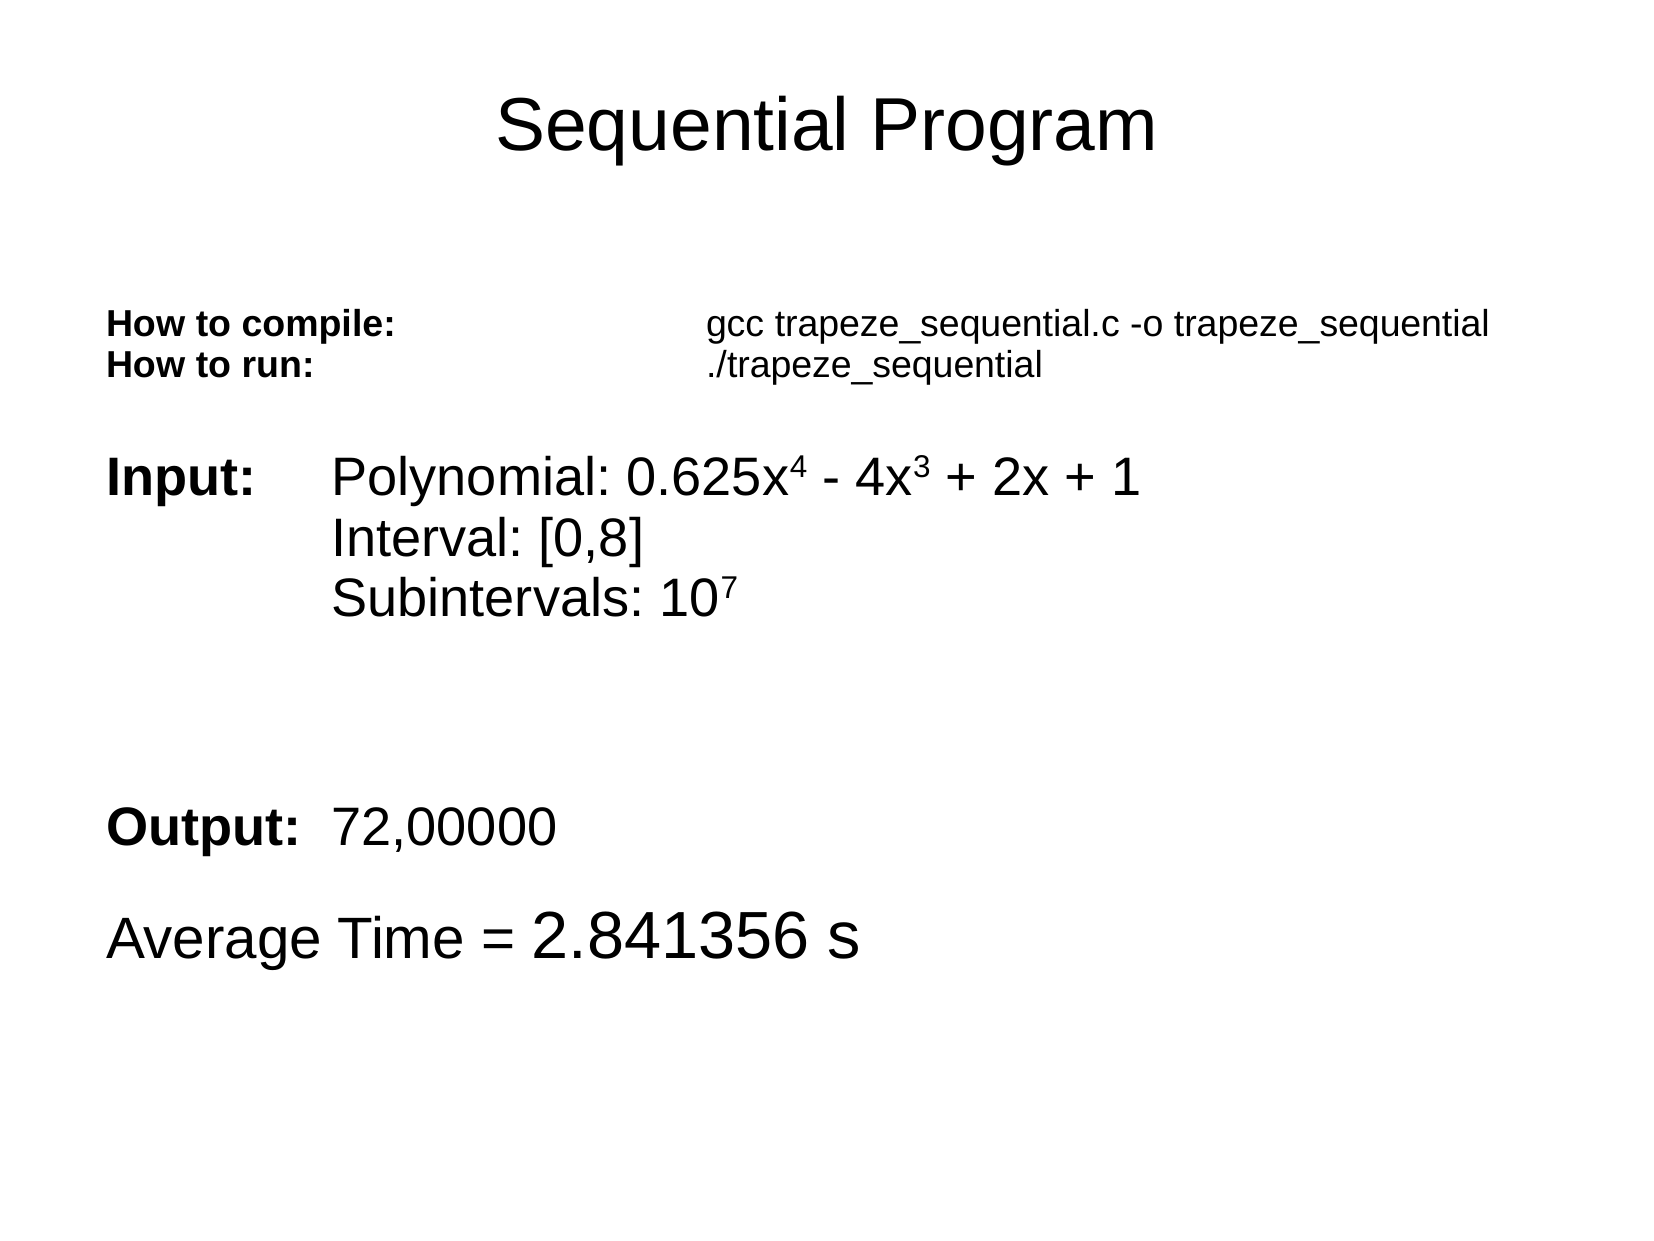

Sequential Program
How to compile: 				gcc trapeze_sequential.c -o trapeze_sequential
How to run:						./trapeze_sequential
Input: 	Polynomial: 0.625x4 - 4x3 + 2x + 1
			Interval: [0,8]
			Subintervals: 107
Output: 	72,00000
Average Time = 2.841356 s